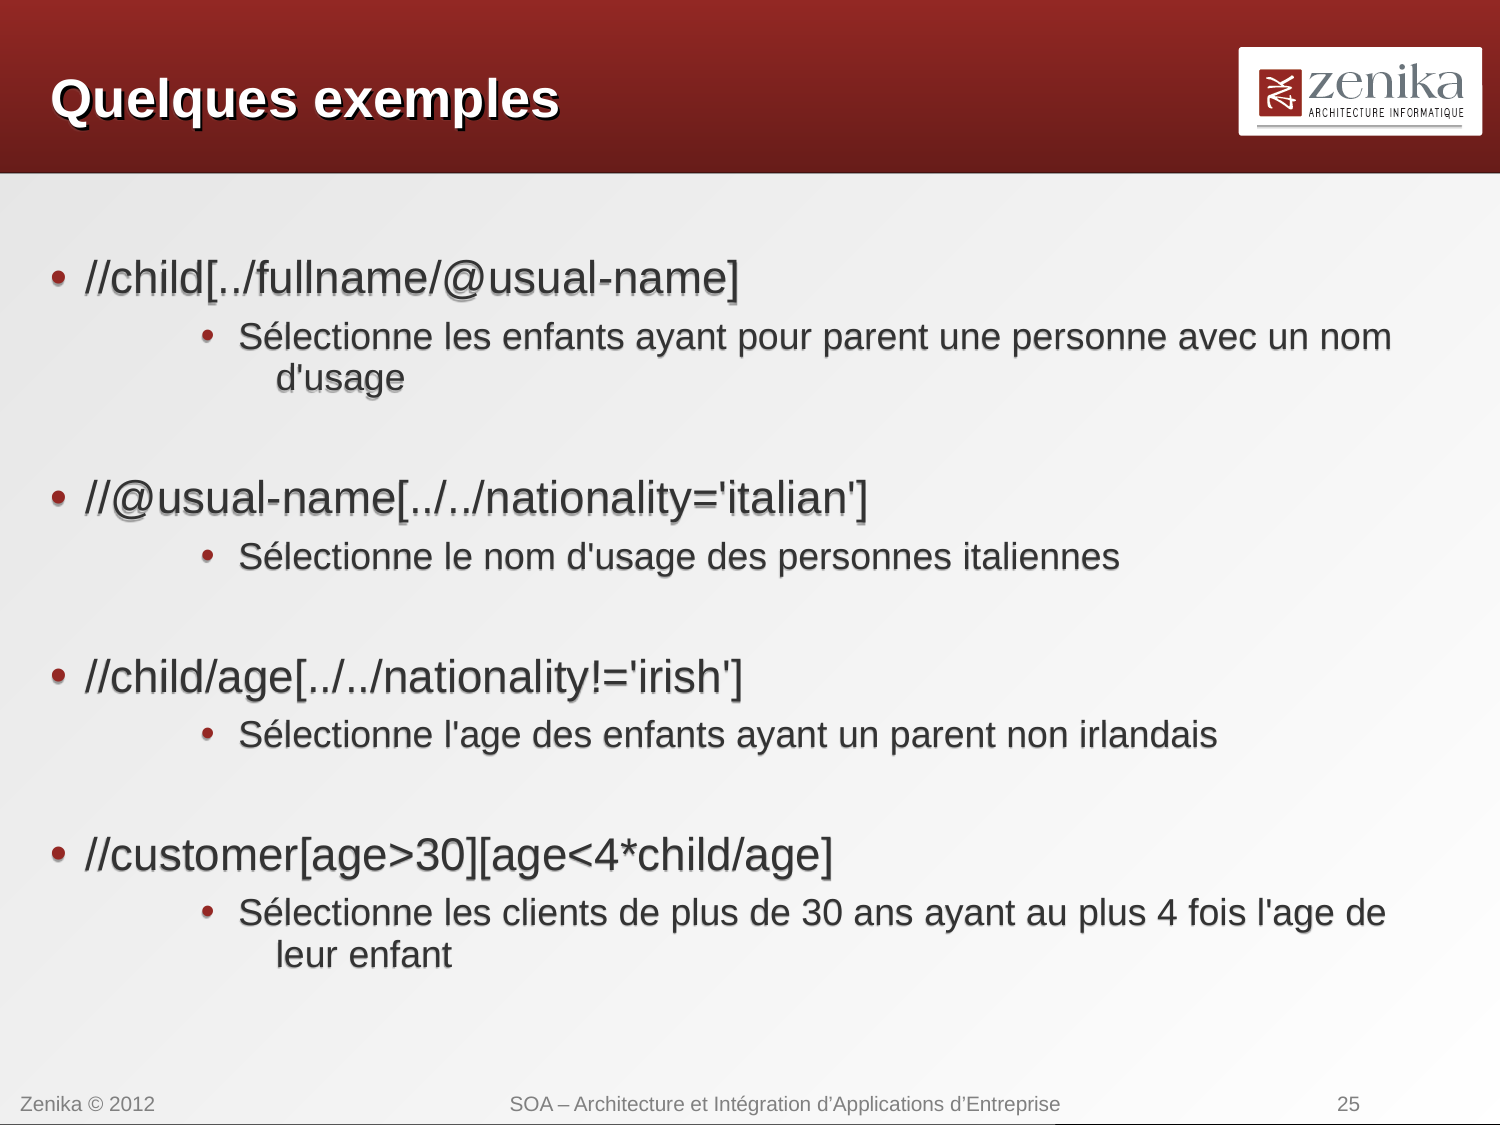

# Quelques exemples
//child[../fullname/@usual-name]
Sélectionne les enfants ayant pour parent une personne avec un nom d'usage
//@usual-name[../../nationality='italian']
Sélectionne le nom d'usage des personnes italiennes
//child/age[../../nationality!='irish']
Sélectionne l'age des enfants ayant un parent non irlandais
//customer[age>30][age<4*child/age]
Sélectionne les clients de plus de 30 ans ayant au plus 4 fois l'age de leur enfant